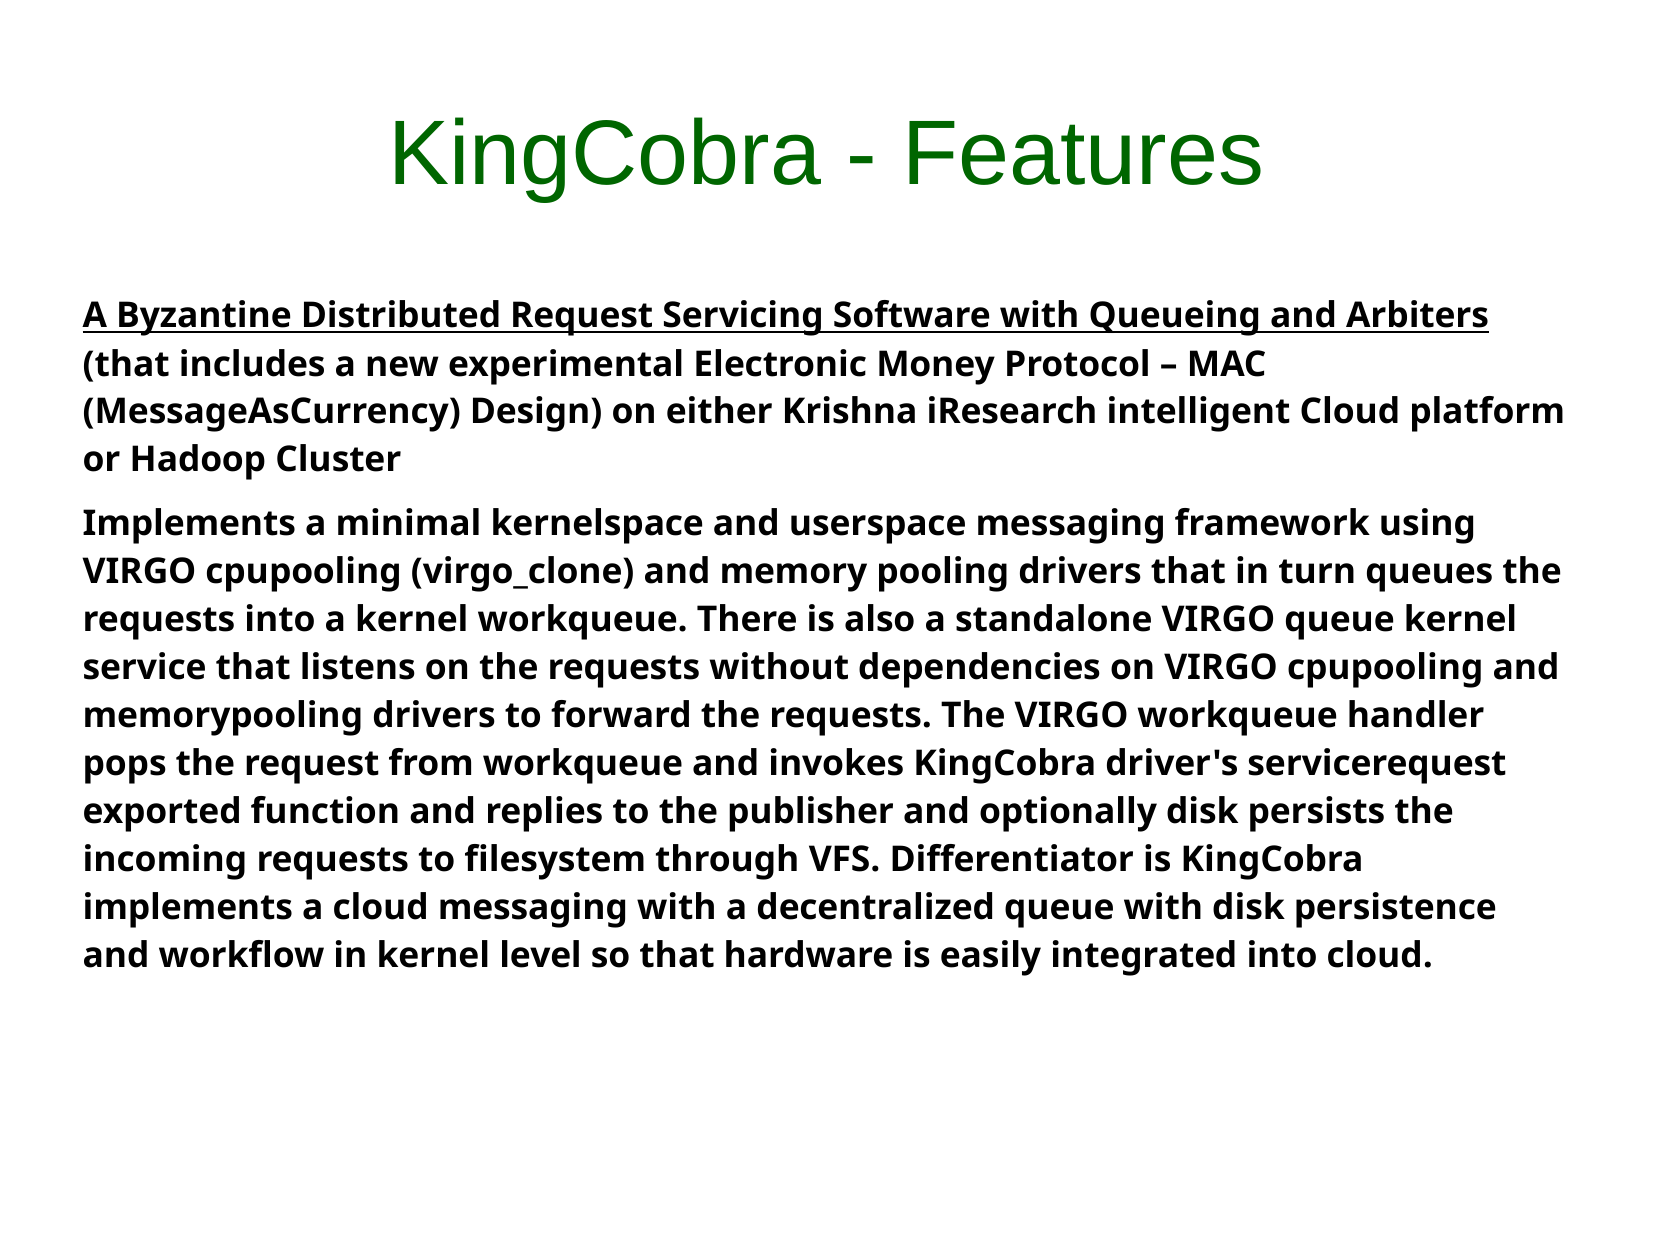

# KingCobra - Features
A Byzantine Distributed Request Servicing Software with Queueing and Arbiters (that includes a new experimental Electronic Money Protocol – MAC (MessageAsCurrency) Design) on either Krishna iResearch intelligent Cloud platform or Hadoop Cluster
Implements a minimal kernelspace and userspace messaging framework using VIRGO cpupooling (virgo_clone) and memory pooling drivers that in turn queues the requests into a kernel workqueue. There is also a standalone VIRGO queue kernel service that listens on the requests without dependencies on VIRGO cpupooling and memorypooling drivers to forward the requests. The VIRGO workqueue handler pops the request from workqueue and invokes KingCobra driver's servicerequest exported function and replies to the publisher and optionally disk persists the incoming requests to filesystem through VFS. Differentiator is KingCobra implements a cloud messaging with a decentralized queue with disk persistence and workflow in kernel level so that hardware is easily integrated into cloud.